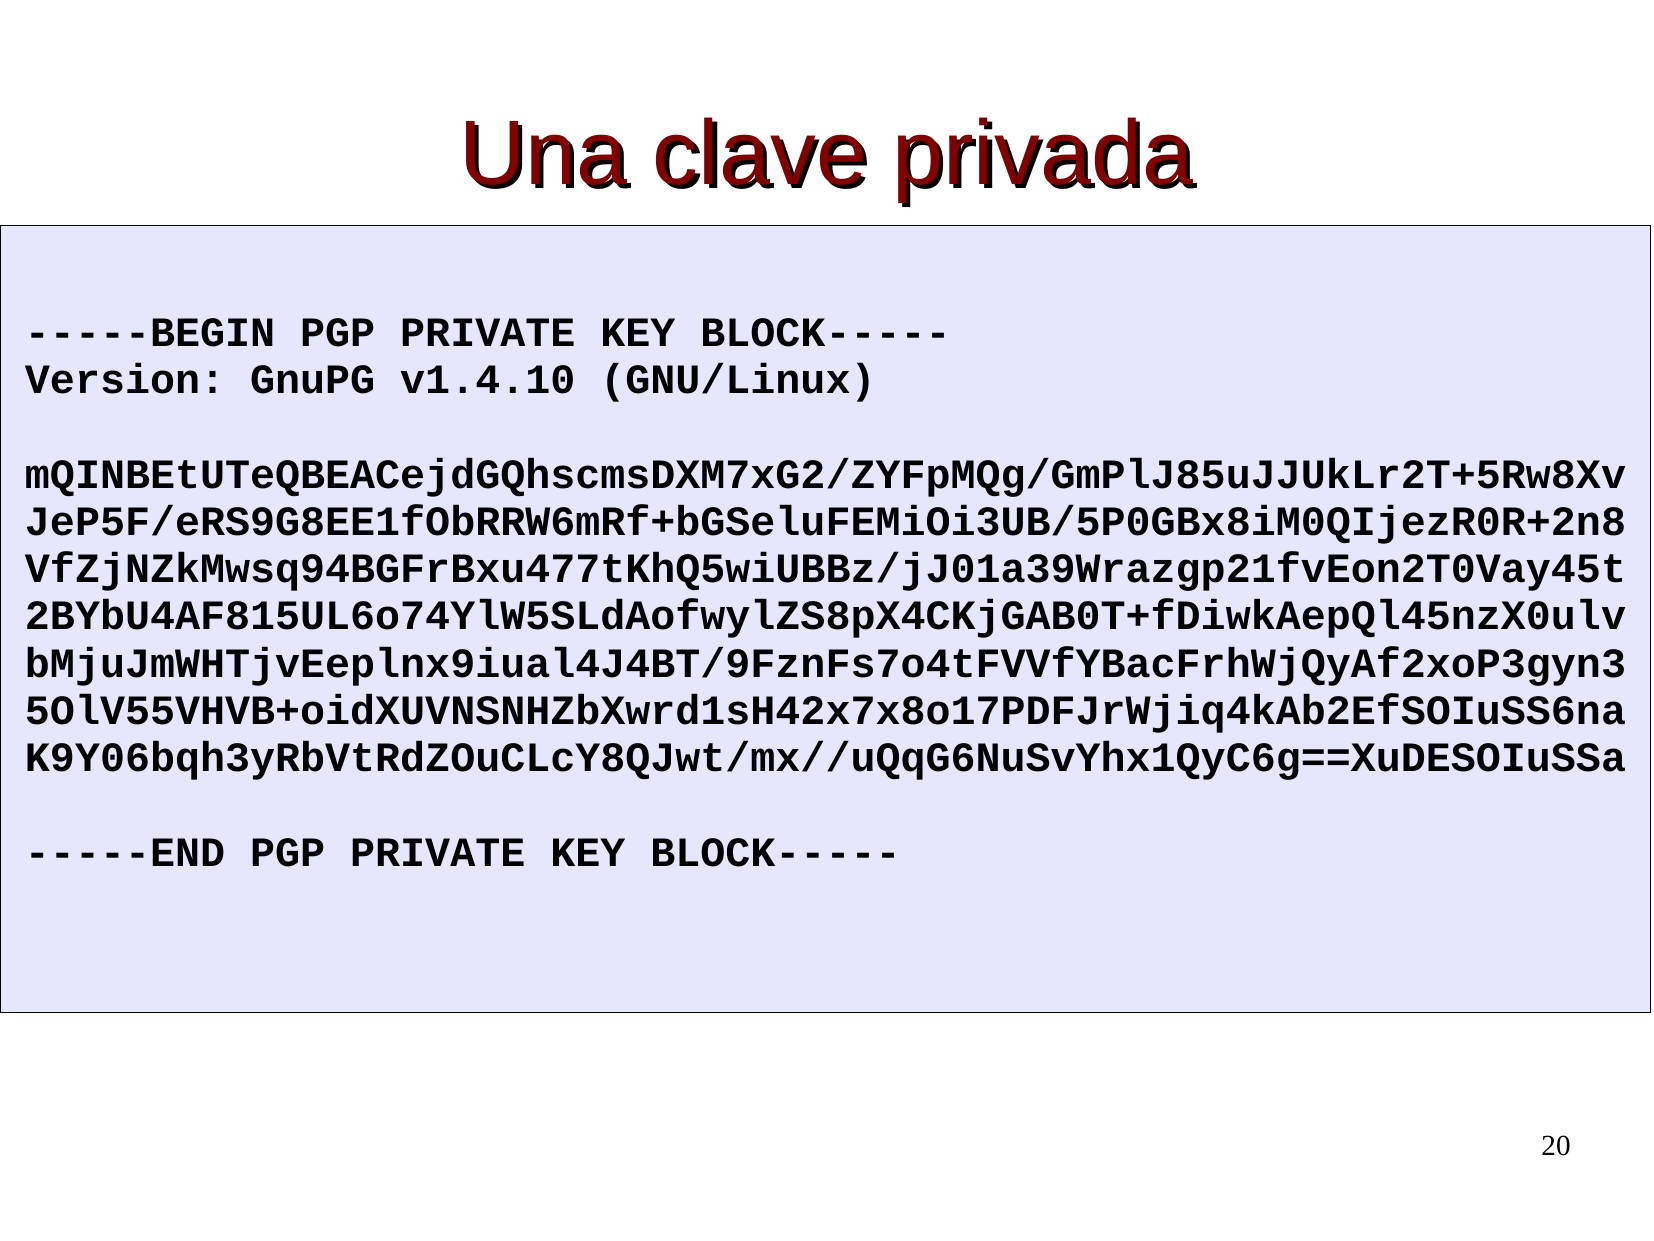

# Una clave privada
-----BEGIN PGP PRIVATE KEY BLOCK-----
Version: GnuPG v1.4.10 (GNU/Linux)
mQINBEtUTeQBEACejdGQhscmsDXM7xG2/ZYFpMQg/GmPlJ85uJJUkLr2T+5Rw8Xv
JeP5F/eRS9G8EE1fObRRW6mRf+bGSeluFEMiOi3UB/5P0GBx8iM0QIjezR0R+2n8
VfZjNZkMwsq94BGFrBxu477tKhQ5wiUBBz/jJ01a39Wrazgp21fvEon2T0Vay45t
2BYbU4AF815UL6o74YlW5SLdAofwylZS8pX4CKjGAB0T+fDiwkAepQl45nzX0ulv
bMjuJmWHTjvEeplnx9iual4J4BT/9FznFs7o4tFVVfYBacFrhWjQyAf2xoP3gyn3
5OlV55VHVB+oidXUVNSNHZbXwrd1sH42x7x8o17PDFJrWjiq4kAb2EfSOIuSS6na
K9Y06bqh3yRbVtRdZOuCLcY8QJwt/mx//uQqG6NuSvYhx1QyC6g==XuDESOIuSSa
-----END PGP PRIVATE KEY BLOCK-----
20